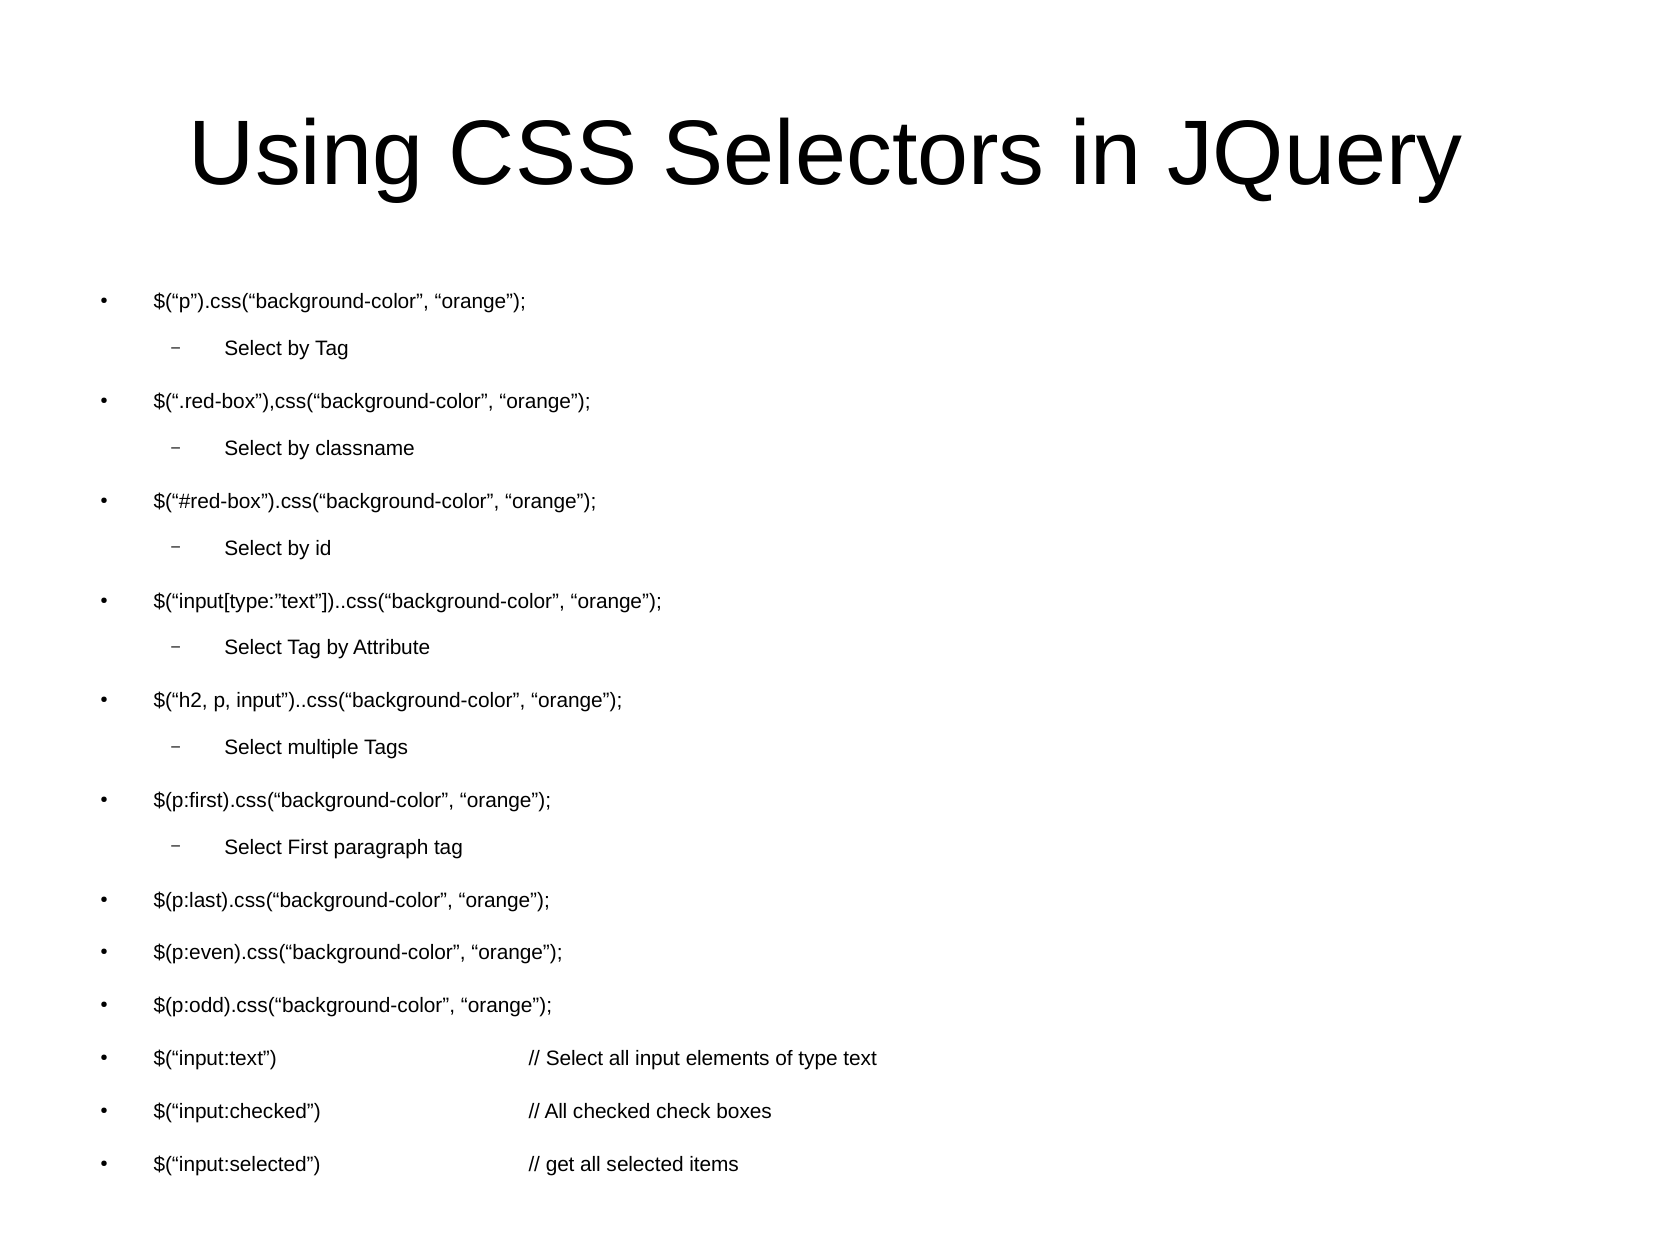

# Using CSS Selectors in JQuery
$(“p”).css(“background-color”, “orange”);
Select by Tag
$(“.red-box”),css(“background-color”, “orange”);
Select by classname
$(“#red-box”).css(“background-color”, “orange”);
Select by id
$(“input[type:”text”])..css(“background-color”, “orange”);
Select Tag by Attribute
$(“h2, p, input”)..css(“background-color”, “orange”);
Select multiple Tags
$(p:first).css(“background-color”, “orange”);
Select First paragraph tag
$(p:last).css(“background-color”, “orange”);
$(p:even).css(“background-color”, “orange”);
$(p:odd).css(“background-color”, “orange”);
$(“input:text”)				// Select all input elements of type text
$(“input:checked”)			// All checked check boxes
$(“input:selected”)			// get all selected items